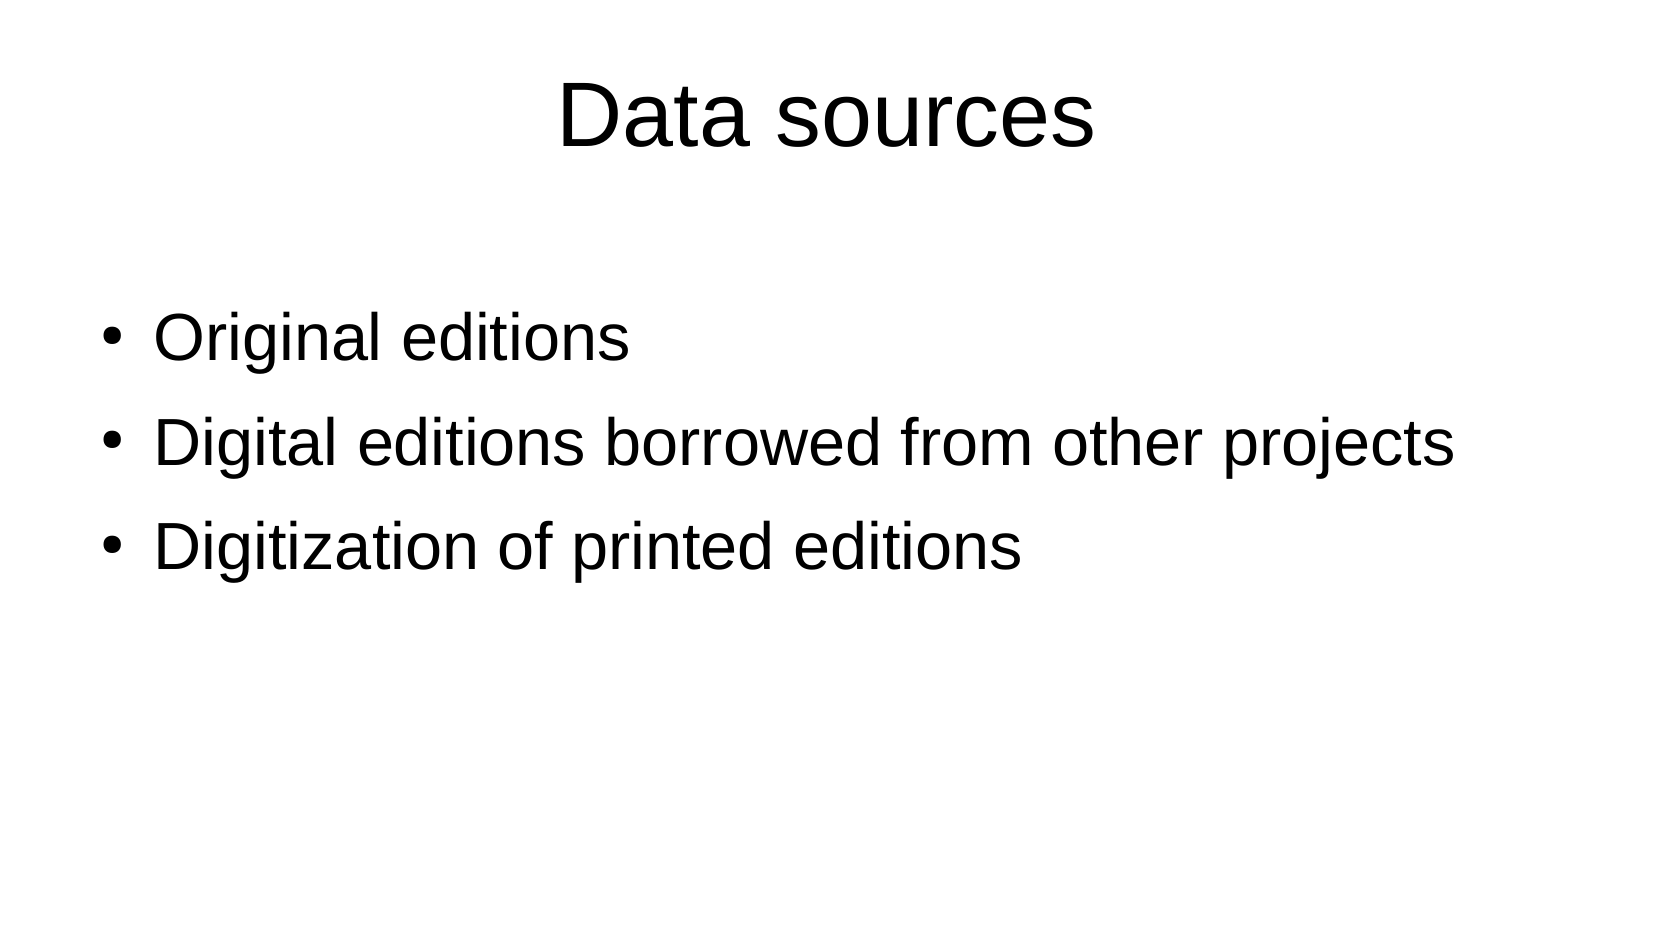

# Data sources
Original editions
Digital editions borrowed from other projects
Digitization of printed editions